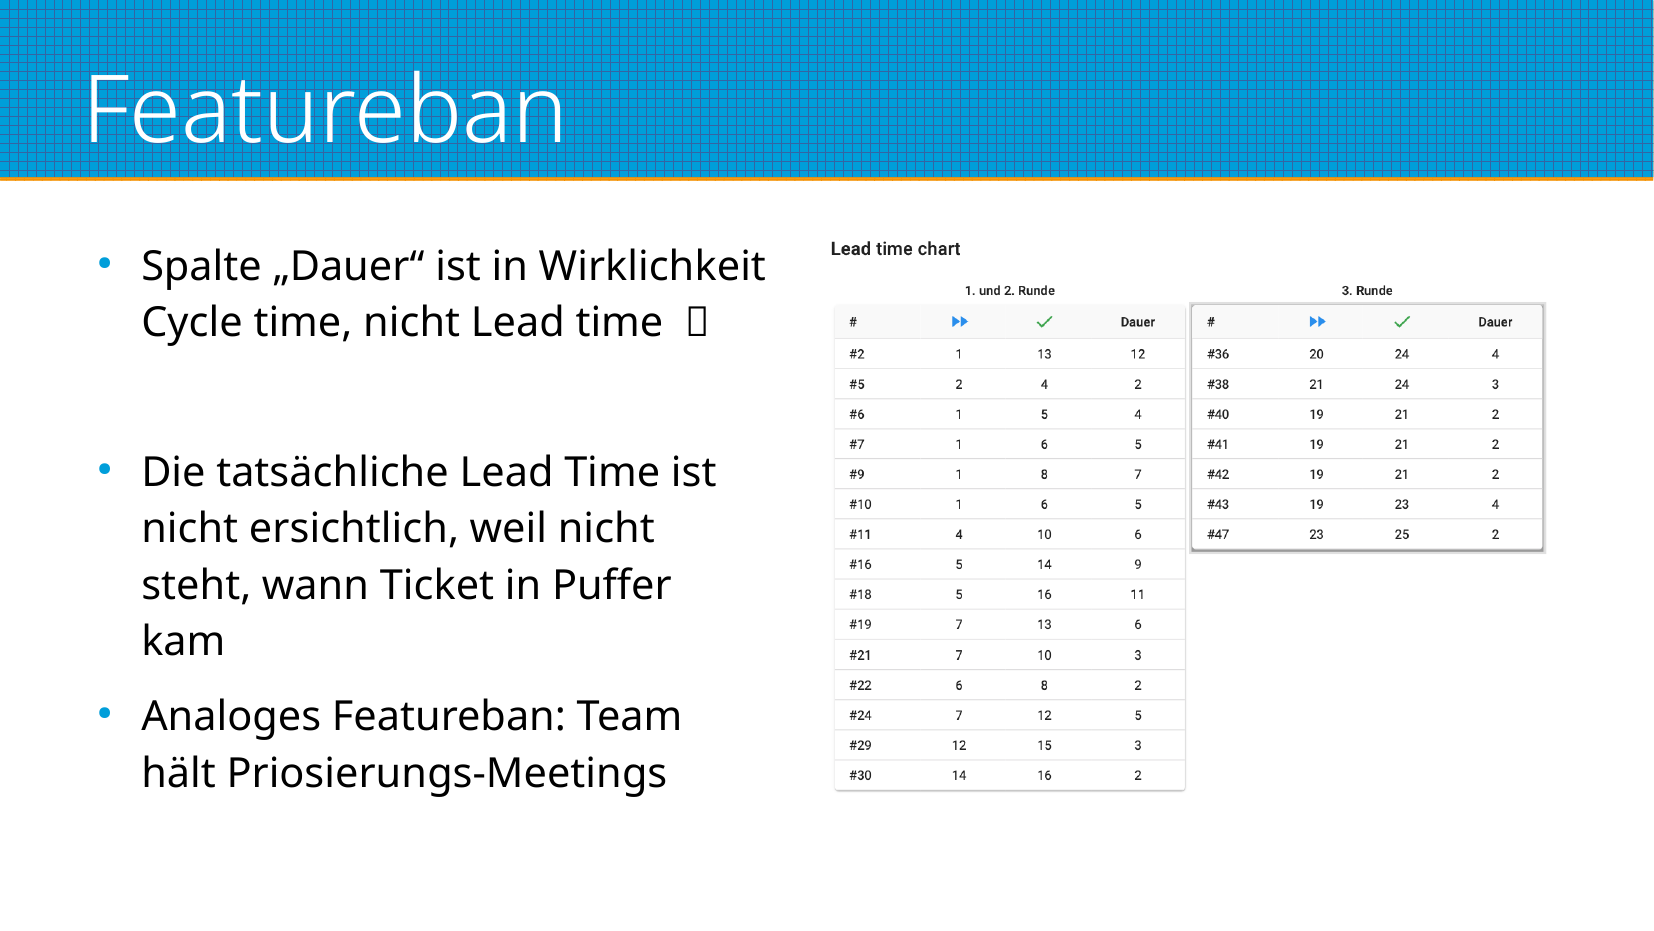

# Featureban
Spalte „Dauer“ ist in Wirklichkeit Cycle time, nicht Lead time 🤔
Die tatsächliche Lead Time ist nicht ersichtlich, weil nicht steht, wann Ticket in Puffer kam
Analoges Featureban: Team hält Priosierungs-Meetings